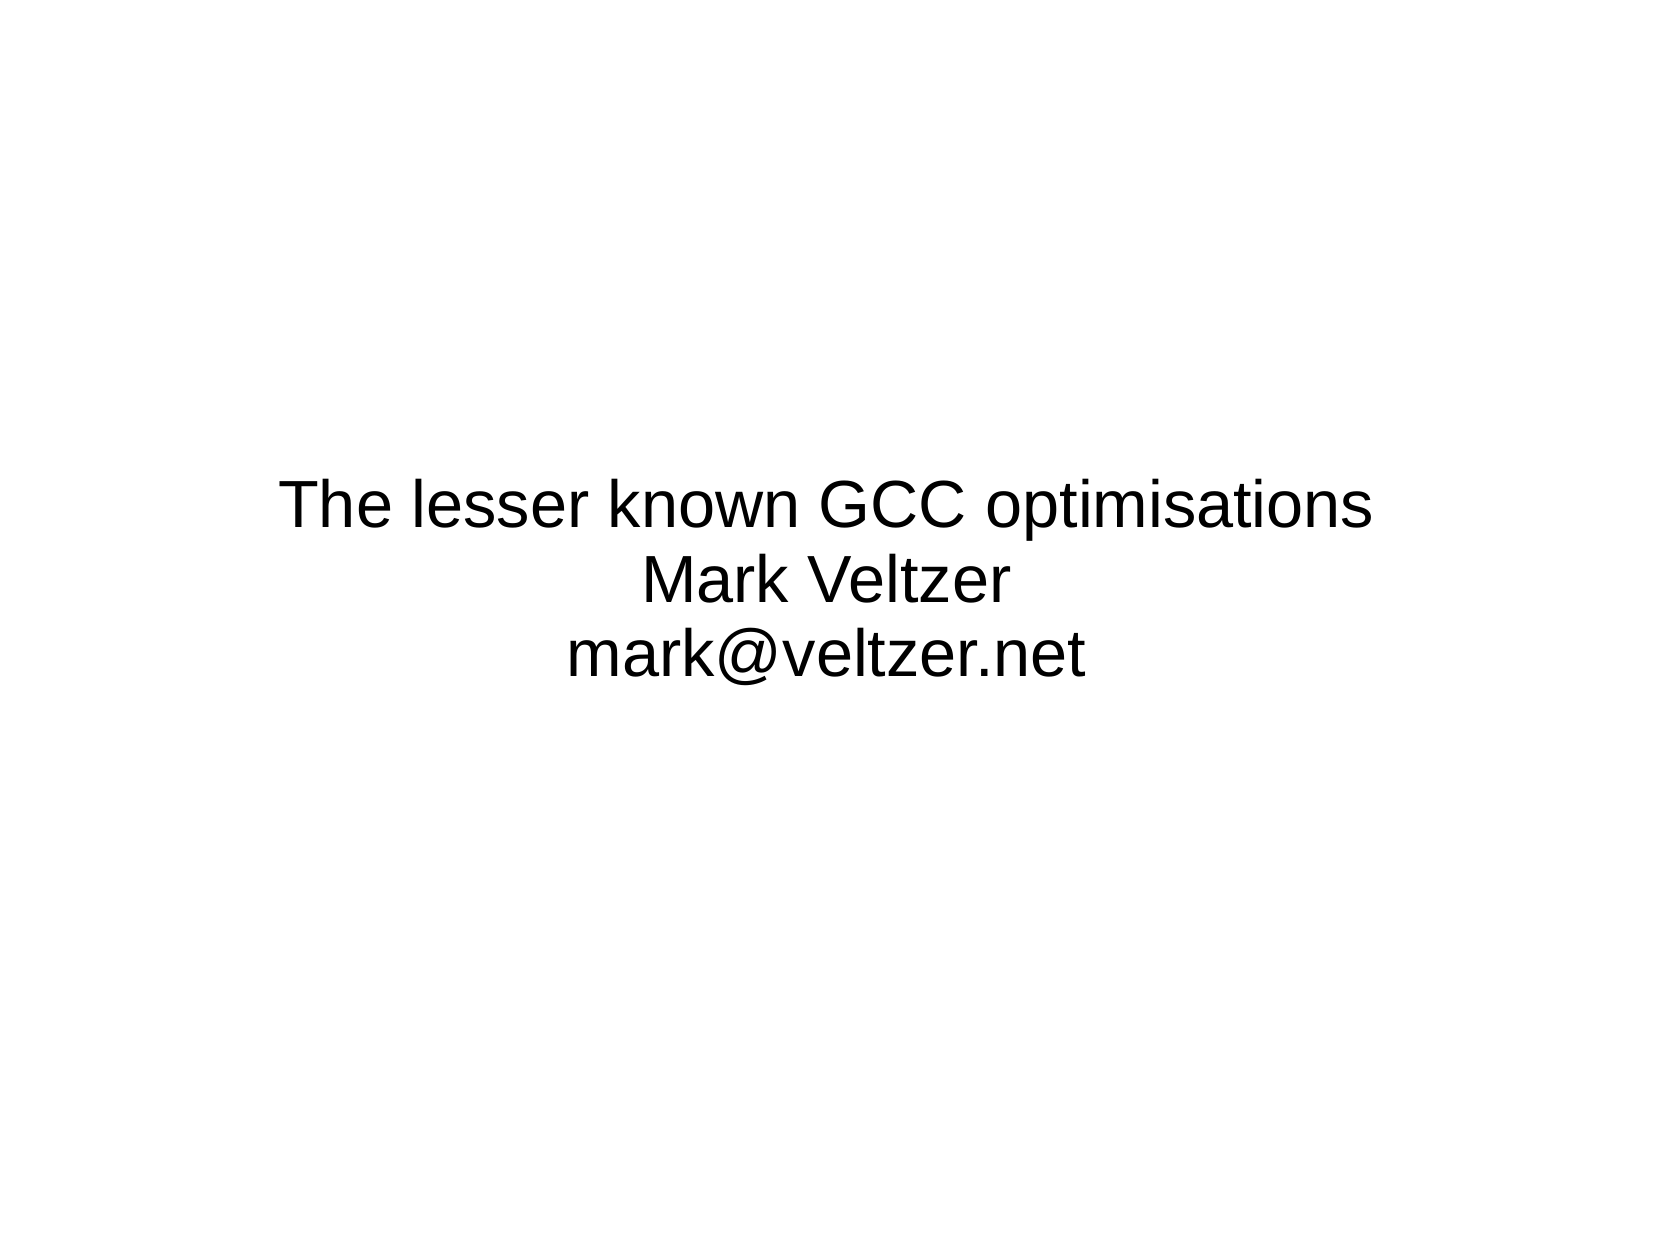

# The lesser known GCC optimisations
Mark Veltzer
mark@veltzer.net